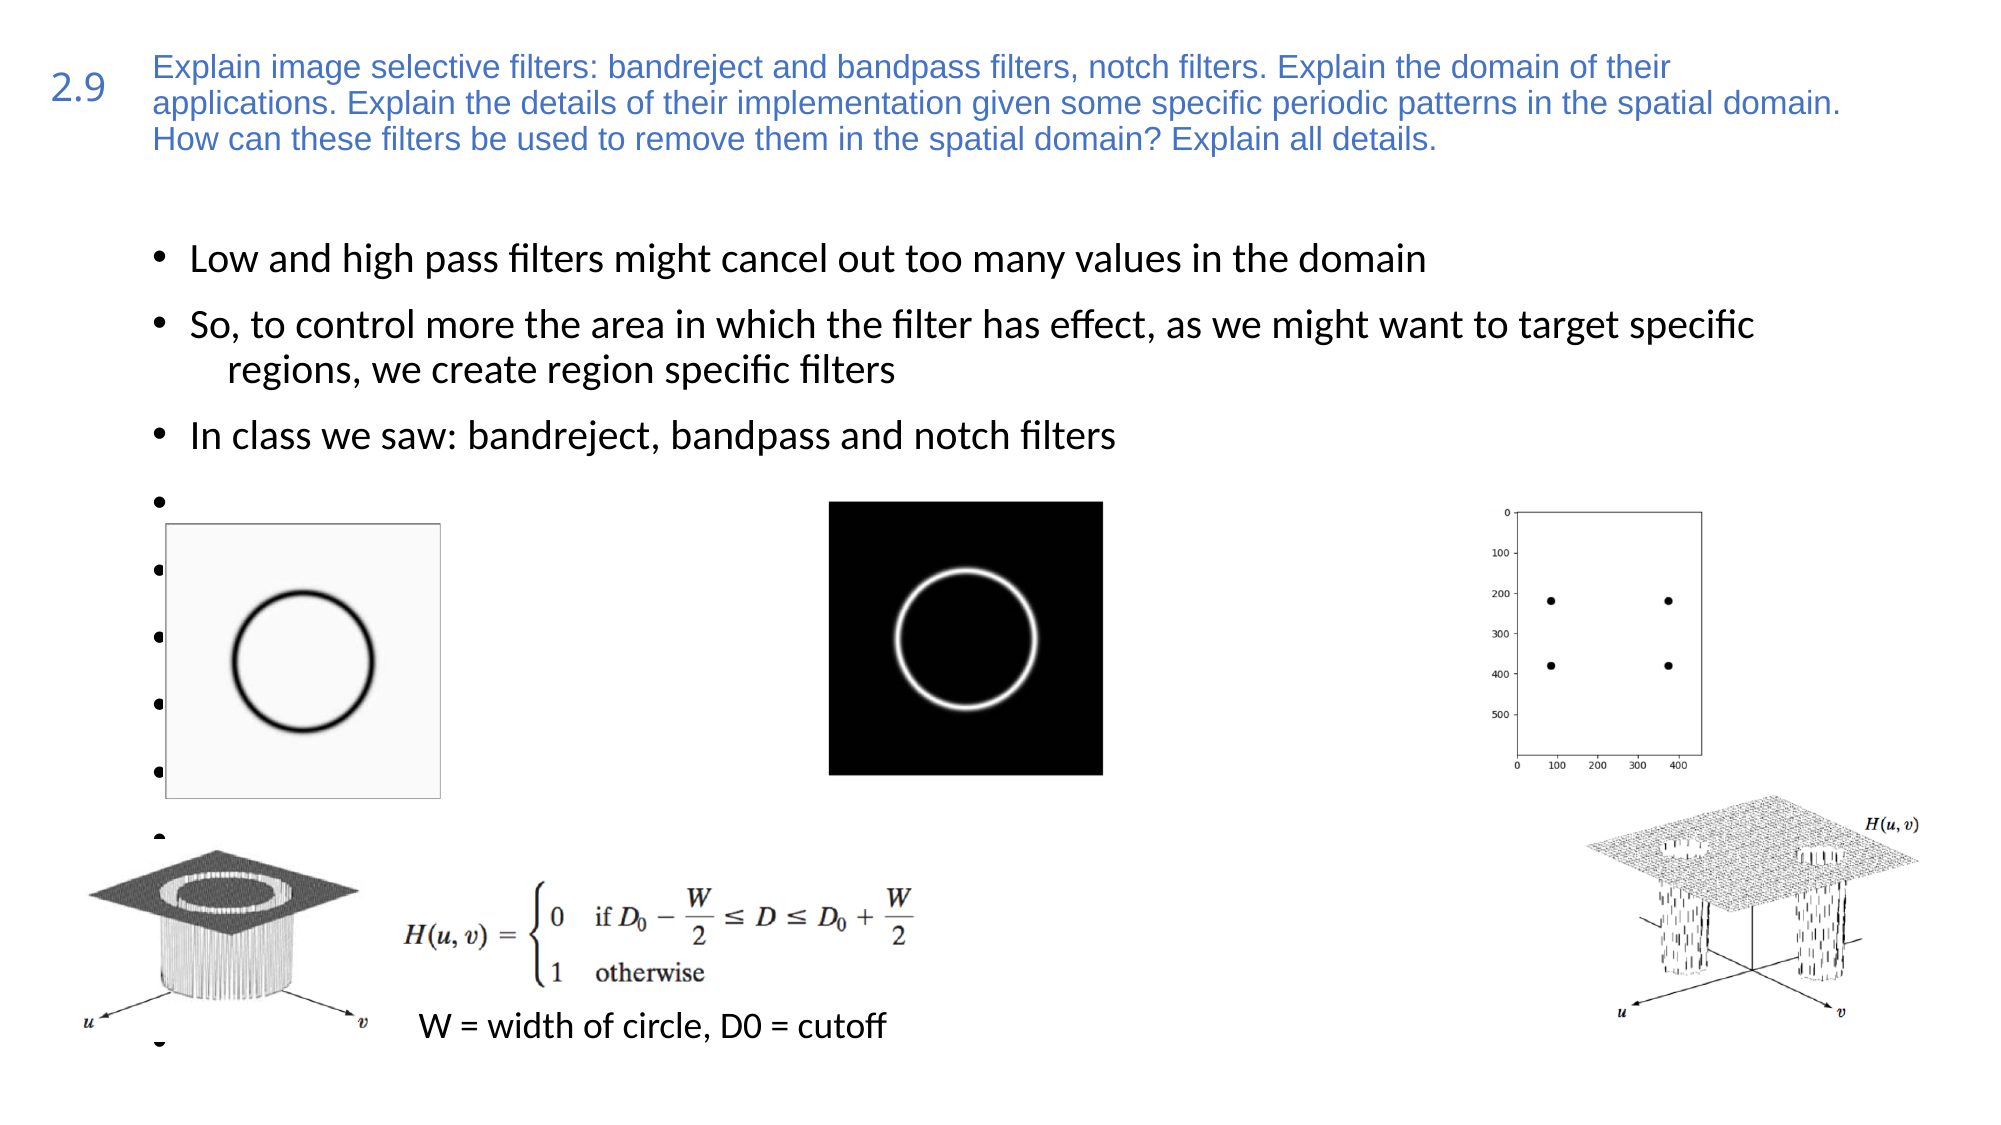

# Explain image selective filters: bandreject and bandpass filters, notch filters. Explain the domain of their applications. Explain the details of their implementation given some specific periodic patterns in the spatial domain. How can these filters be used to remove them in the spatial domain? Explain all details.
2.9
Low and high pass filters might cancel out too many values in the domain
So, to control more the area in which the filter has effect, as we might want to target specific regions, we create region specific filters
In class we saw: bandreject, bandpass and notch filters
W = width of circle, D0 = cutoff